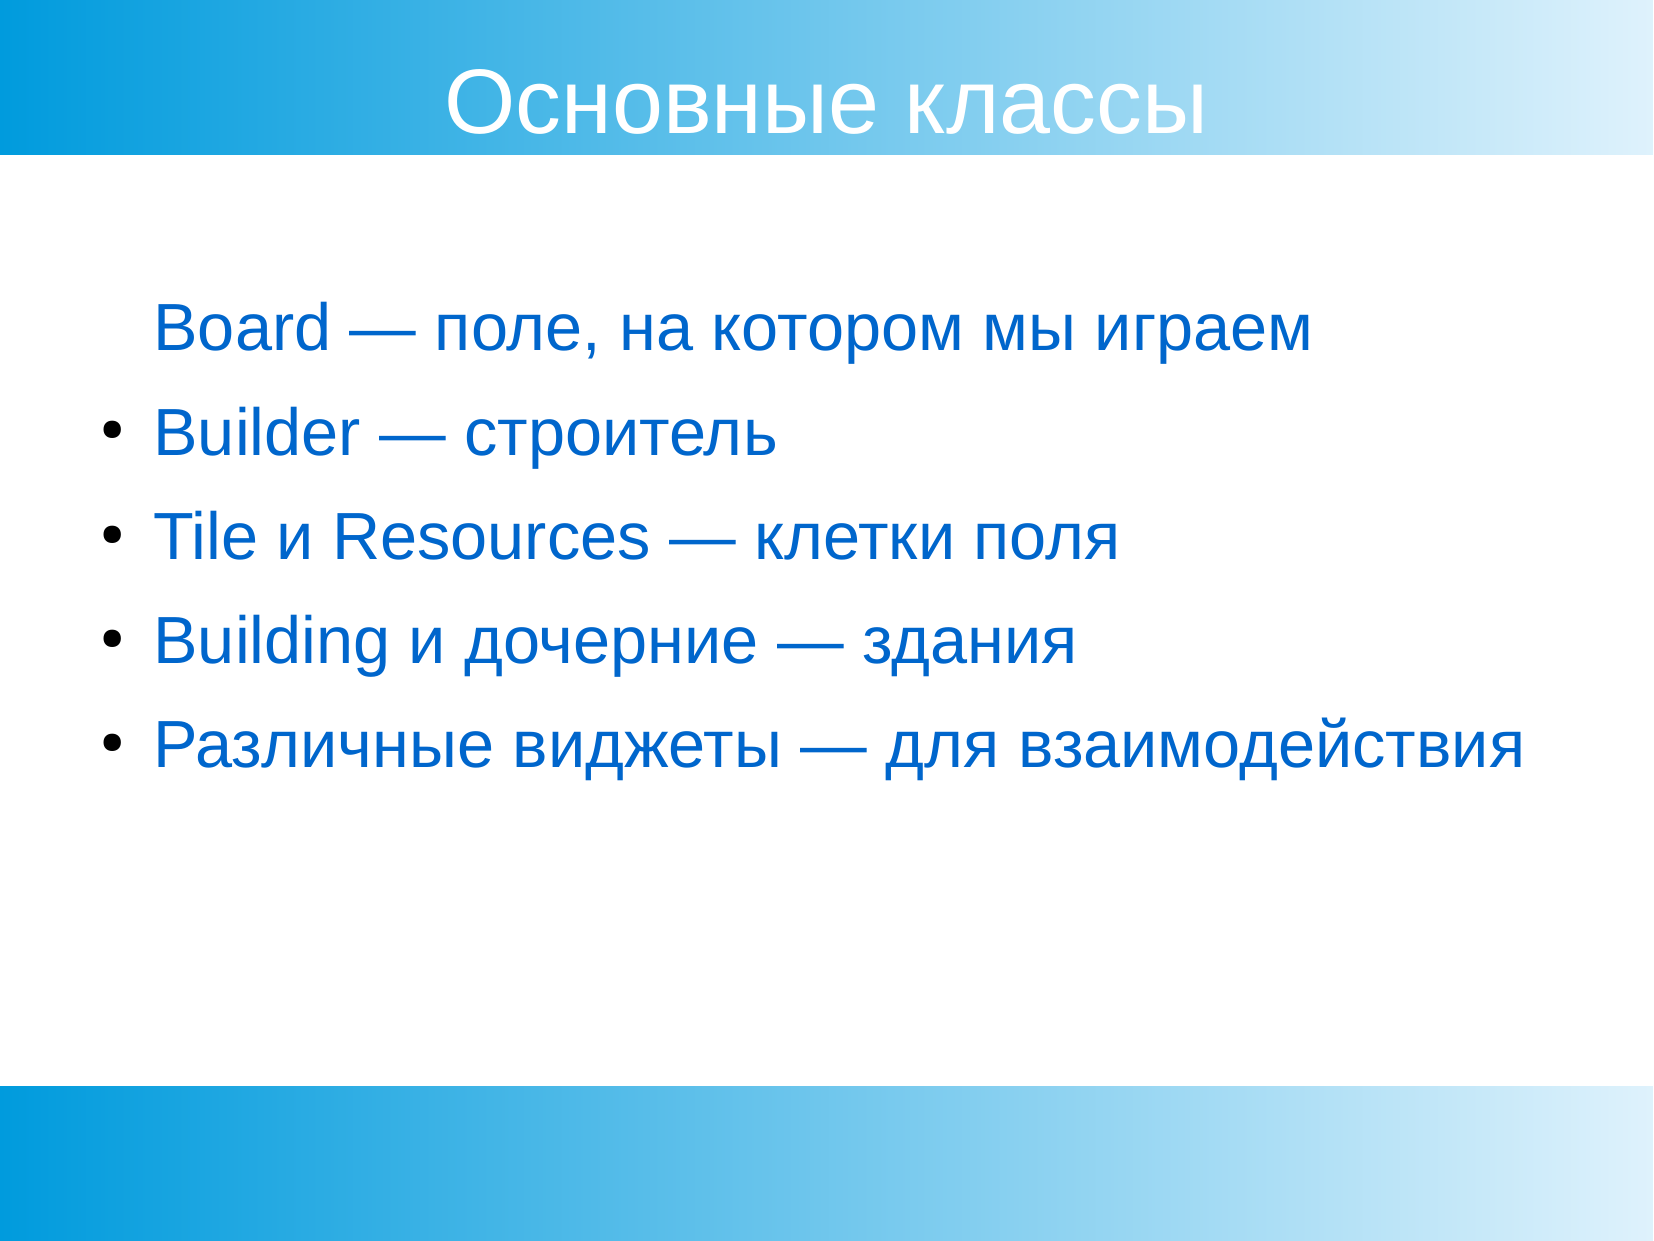

# Основные классы
Board — поле, на котором мы играем
Builder — строитель
Tile и Resources — клетки поля
Building и дочерние — здания
Различные виджеты — для взаимодействия